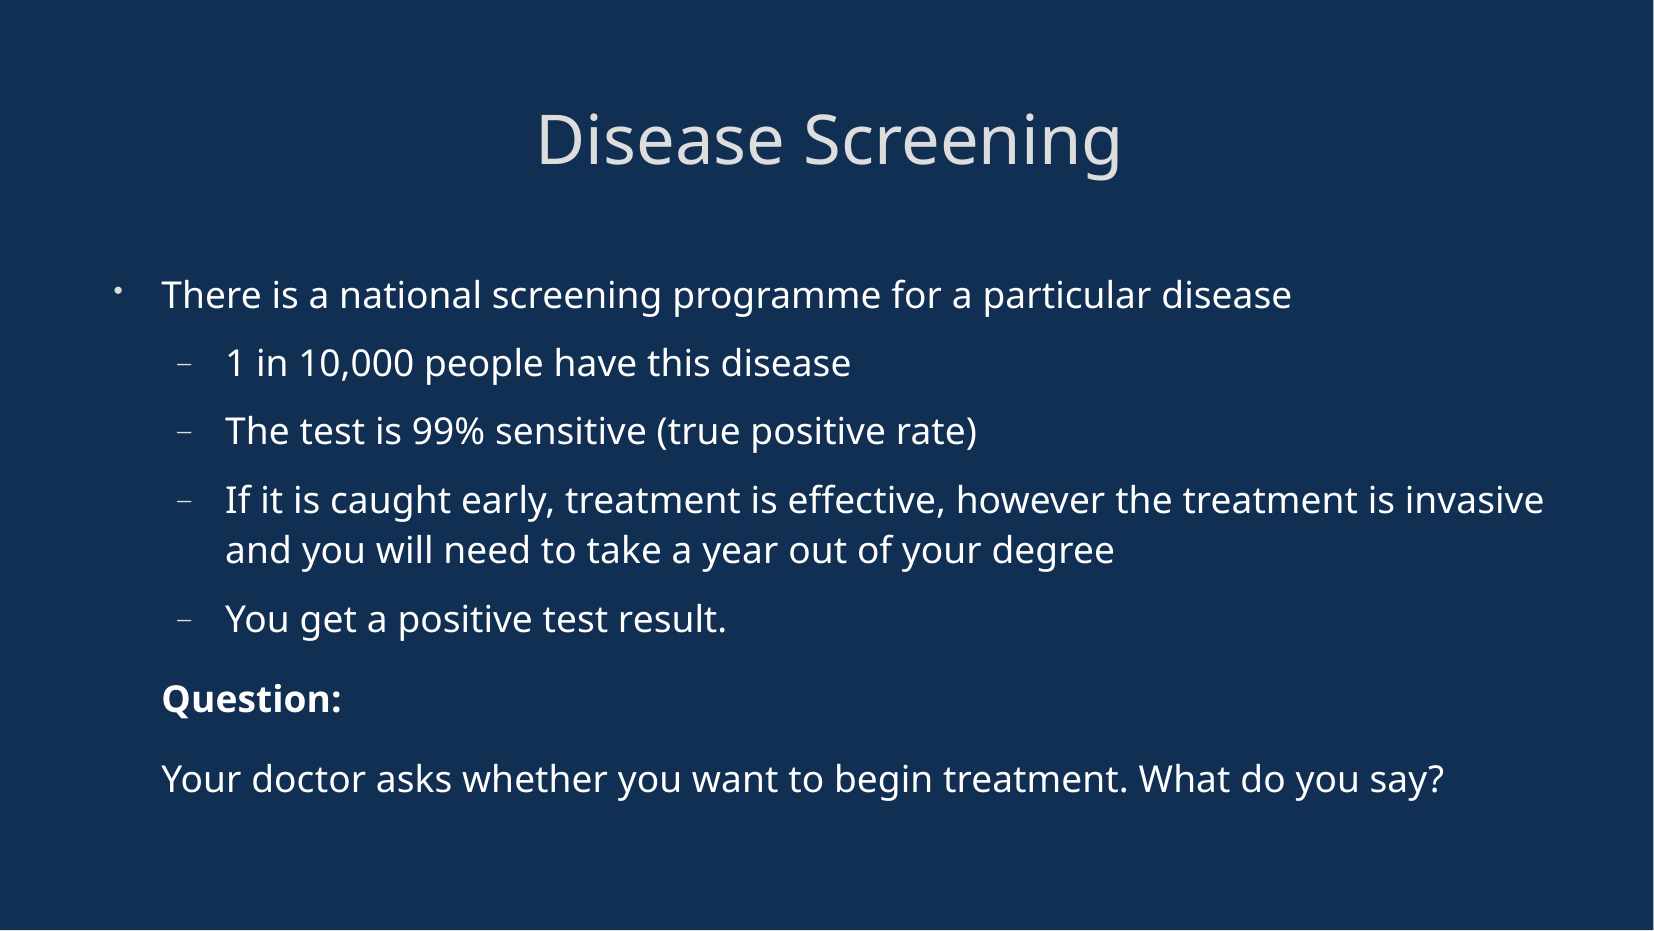

# Disease Screening
There is a national screening programme for a particular disease
1 in 10,000 people have this disease
The test is 99% sensitive (true positive rate)
If it is caught early, treatment is effective, however the treatment is invasive and you will need to take a year out of your degree
You get a positive test result.
Question:
Your doctor asks whether you want to begin treatment. What do you say?